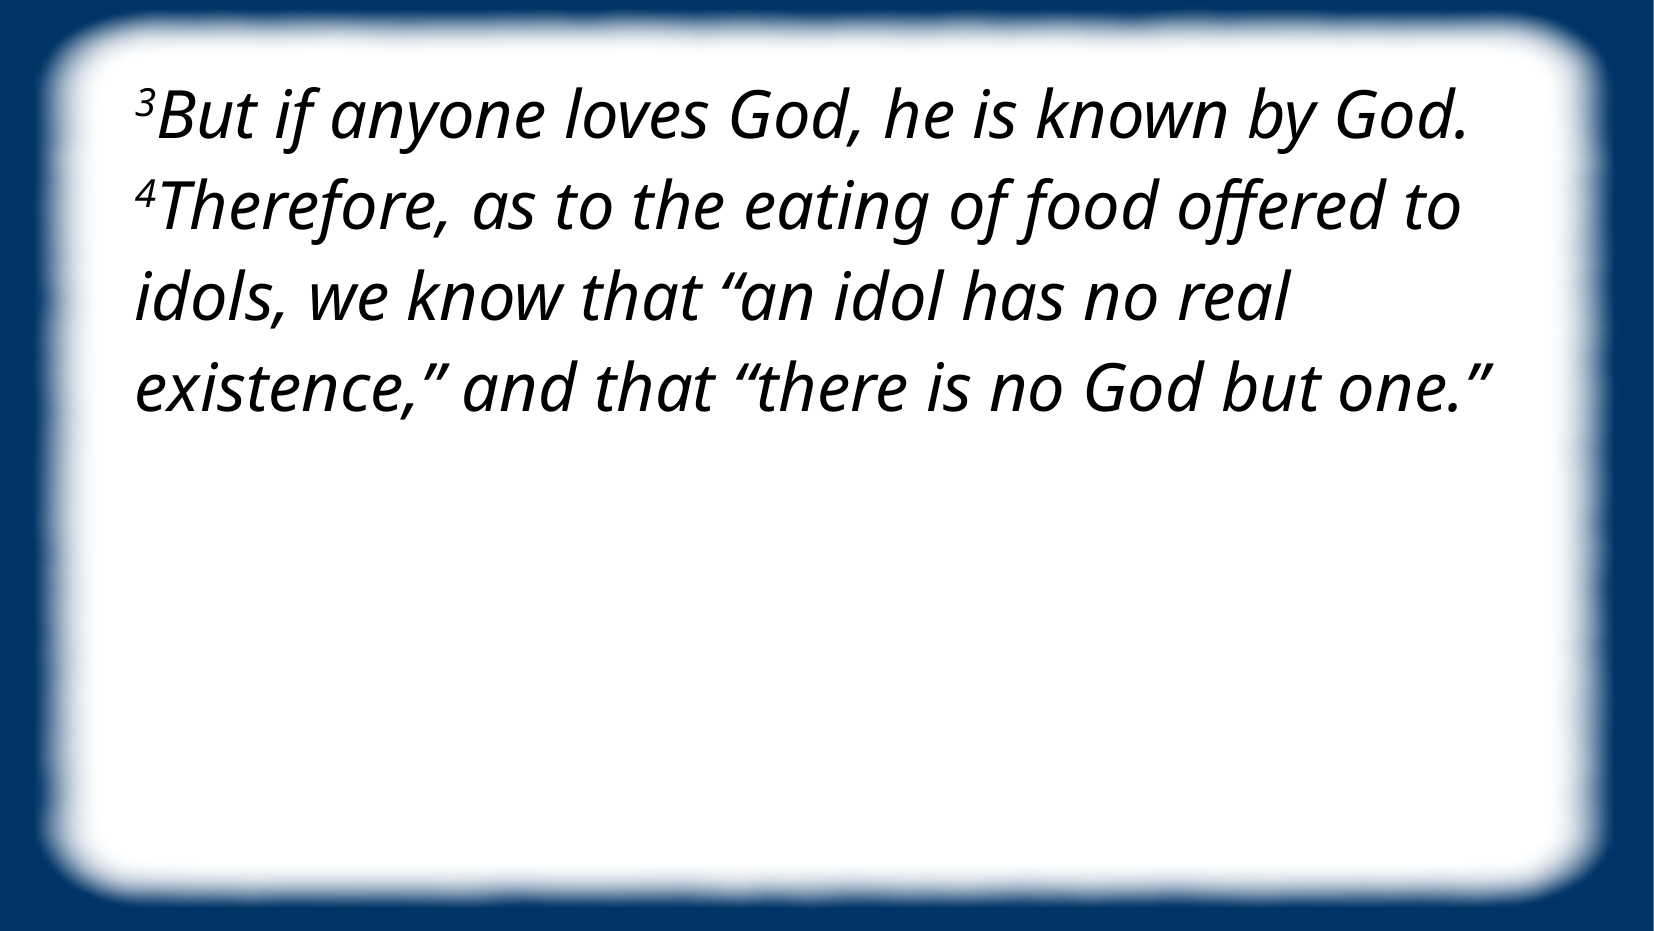

3But if anyone loves God, he is known by God.
4Therefore, as to the eating of food offered to idols, we know that “an idol has no real existence,” and that “there is no God but one.”